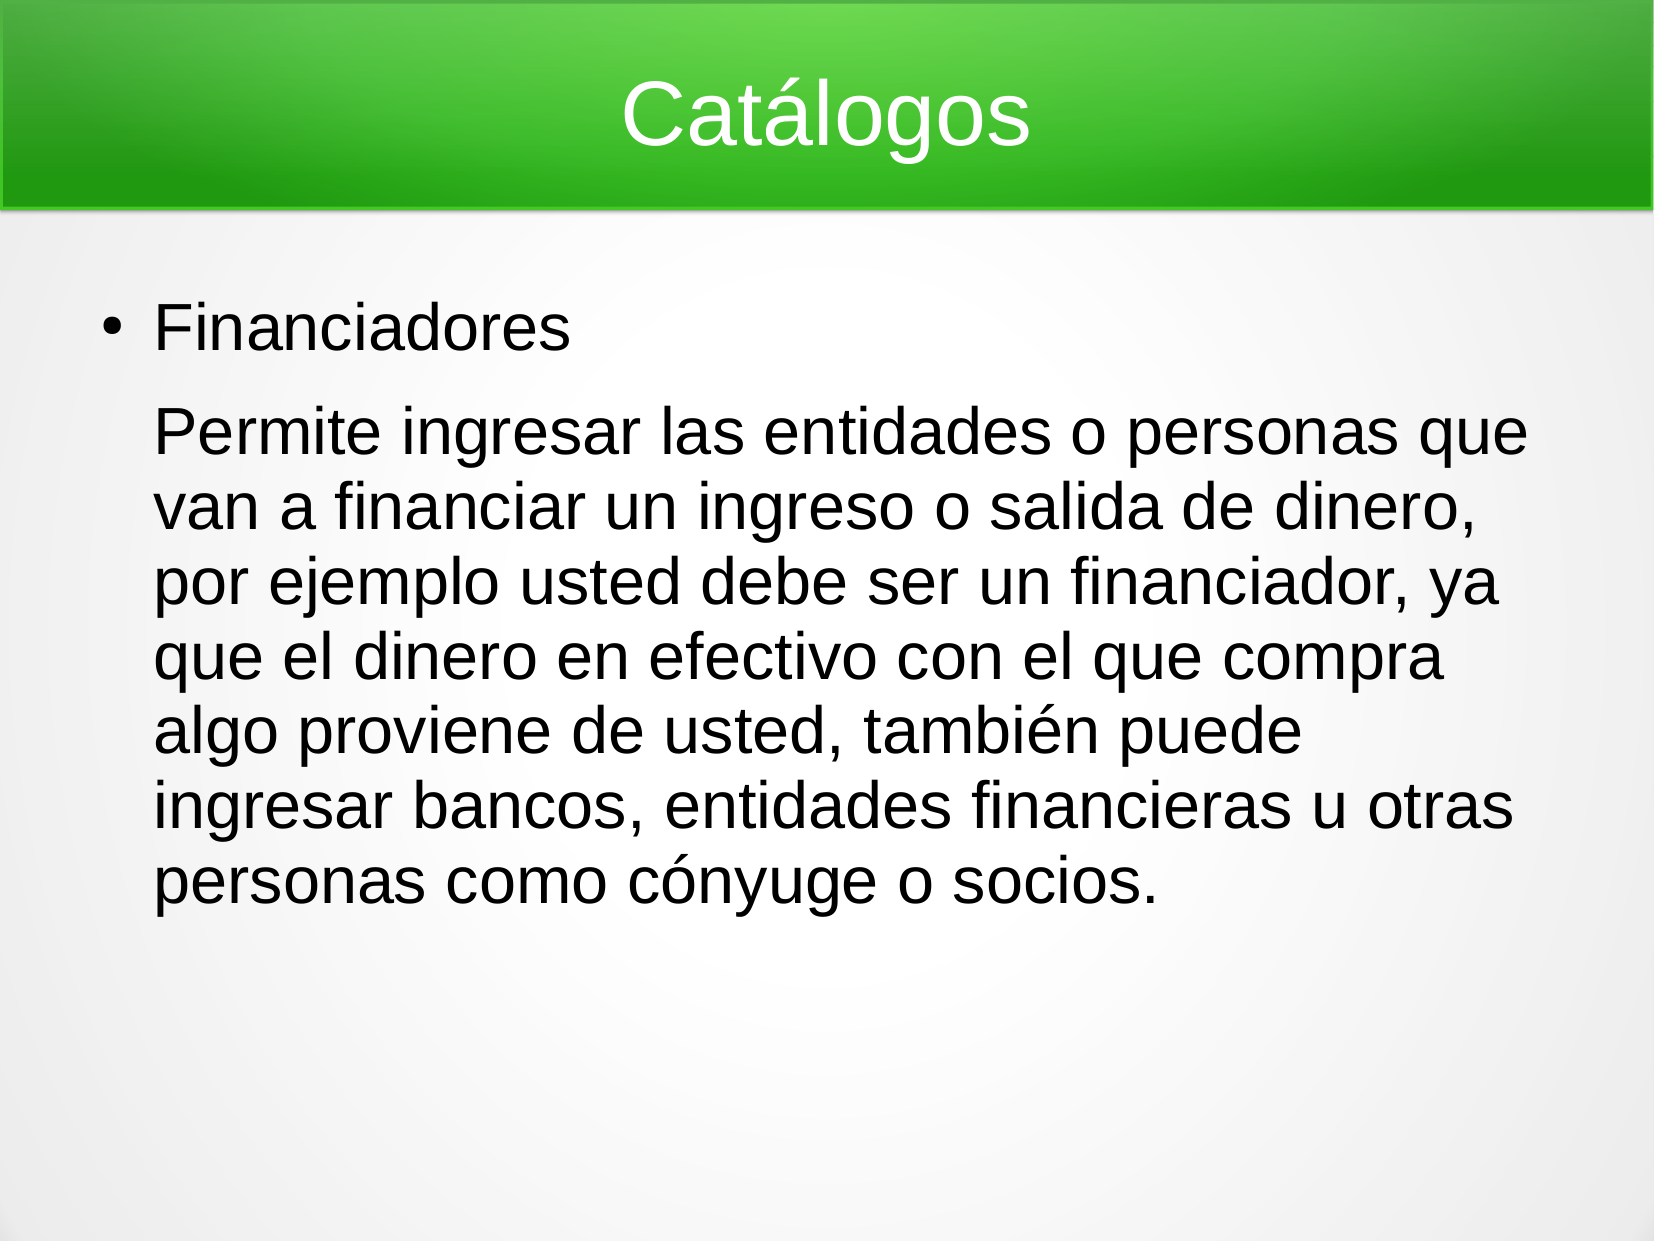

# Catálogos
Financiadores
Permite ingresar las entidades o personas que van a financiar un ingreso o salida de dinero, por ejemplo usted debe ser un financiador, ya que el dinero en efectivo con el que compra algo proviene de usted, también puede ingresar bancos, entidades financieras u otras personas como cónyuge o socios.